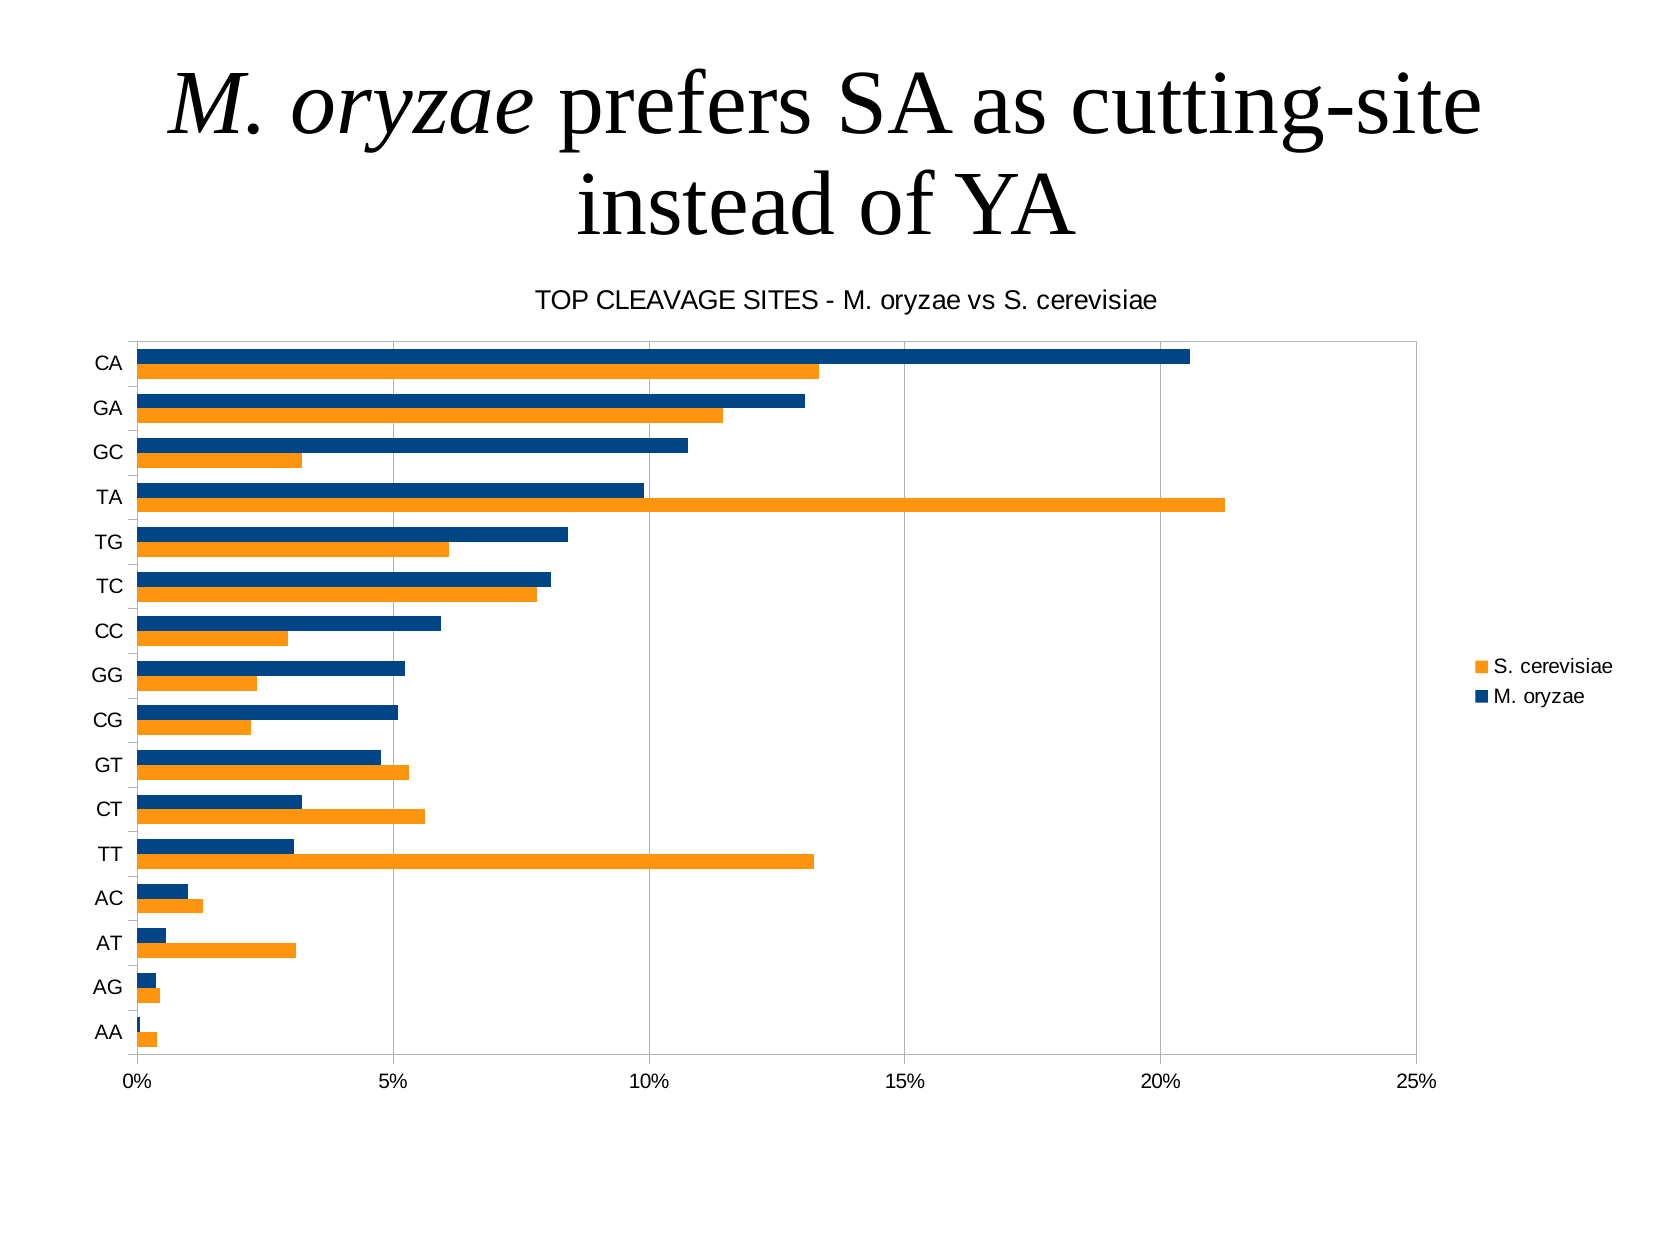

# M. oryzae prefers SA as cutting-site instead of YA
### Chart: TOP CLEAVAGE SITES - M. oryzae vs S. cerevisiae
| Category | M. oryzae | S. cerevisiae |
|---|---|---|
| CA | 0.2056737589 | 0.1331666146 |
| GA | 0.130473939 | 0.1144107534 |
| GC | 0.1075087245 | 0.0321975617 |
| TA | 0.099065631 | 0.212566427 |
| TG | 0.0842057863 | 0.0609565489 |
| TC | 0.0807159743 | 0.0781494217 |
| CC | 0.059326804 | 0.0293841826 |
| GG | 0.0522346054 | 0.0234448265 |
| CG | 0.050996285 | 0.0221944358 |
| GT | 0.047506473 | 0.0531416068 |
| CT | 0.0321963301 | 0.0562675836 |
| TT | 0.0305077114 | 0.1322288215 |
| AC | 0.0097939885 | 0.0128165052 |
| AT | 0.005628729 | 0.030947171 |
| AG | 0.0037149612 | 0.0043763676 |
| AA | 0.0004502983 | 0.0037511722 |